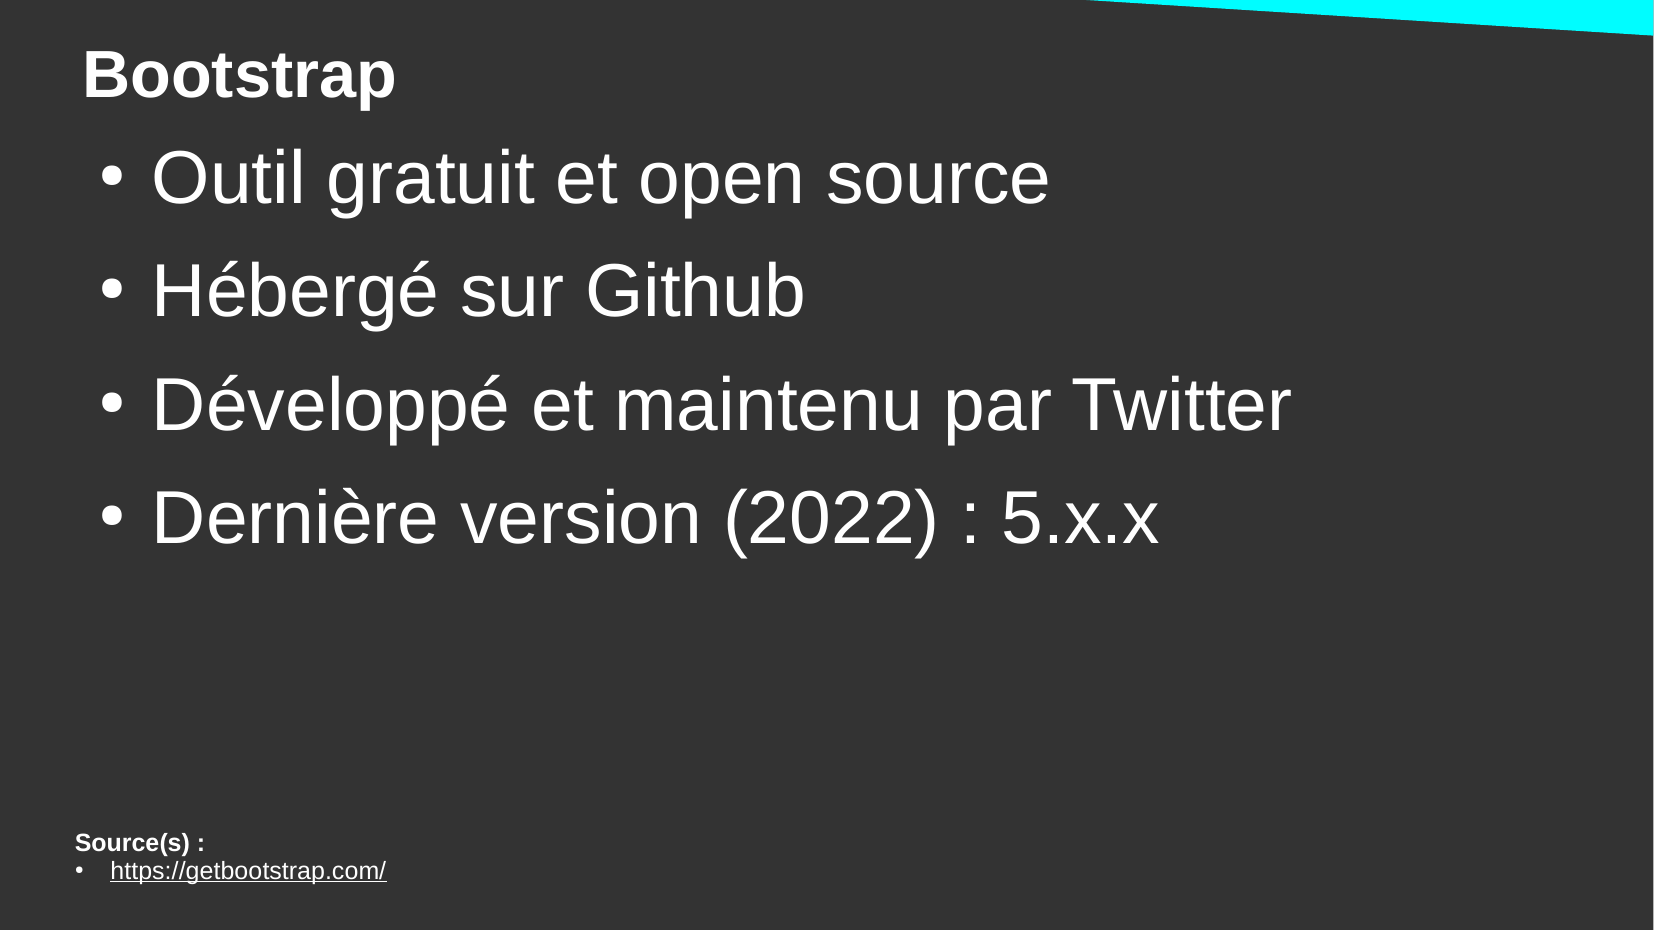

# Bootstrap
Outil gratuit et open source
Hébergé sur Github
Développé et maintenu par Twitter
Dernière version (2022) : 5.x.x
Source(s) :
https://getbootstrap.com/